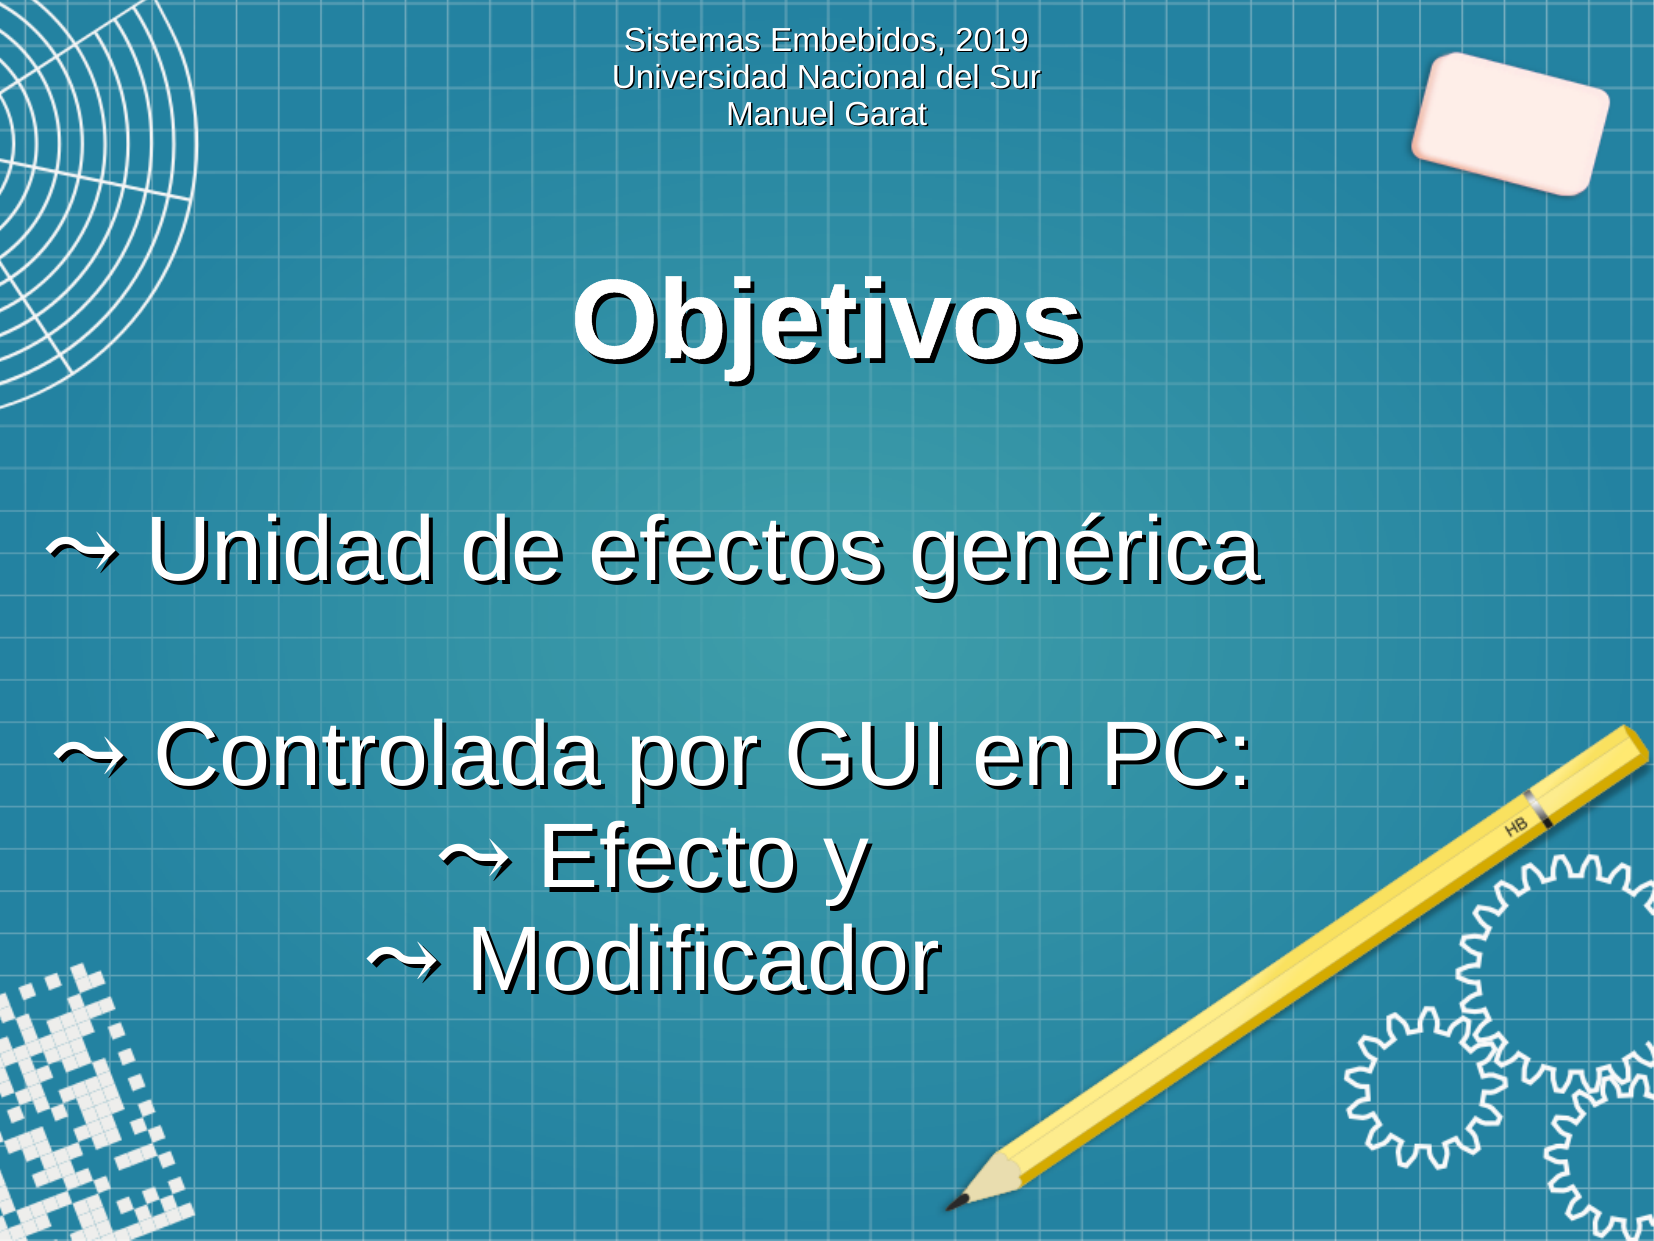

Sistemas Embebidos, 2019
Universidad Nacional del Sur
Manuel Garat
# Objetivos
⤳ Unidad de efectos genérica
⤳ Controlada por GUI en PC:
⤳ Efecto y
⤳ Modificador